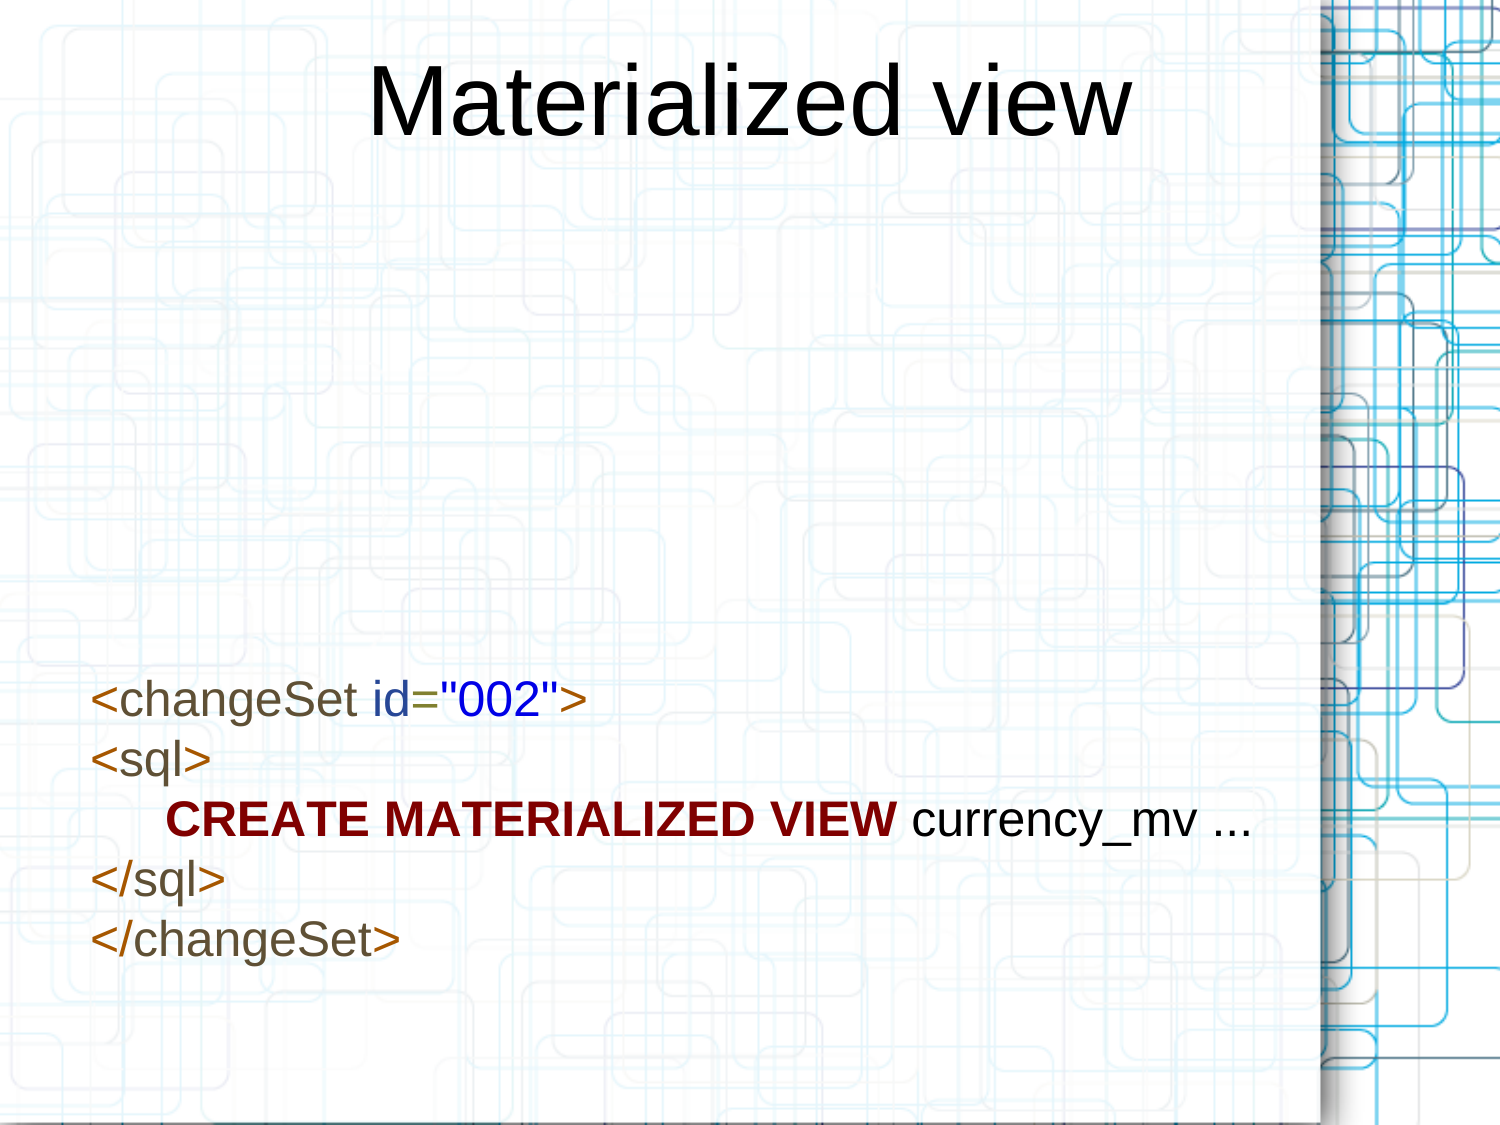

# Materialized view
<changeSet id="002">
<sql>
CREATE MATERIALIZED VIEW currency_mv ...
</sql>
</changeSet>